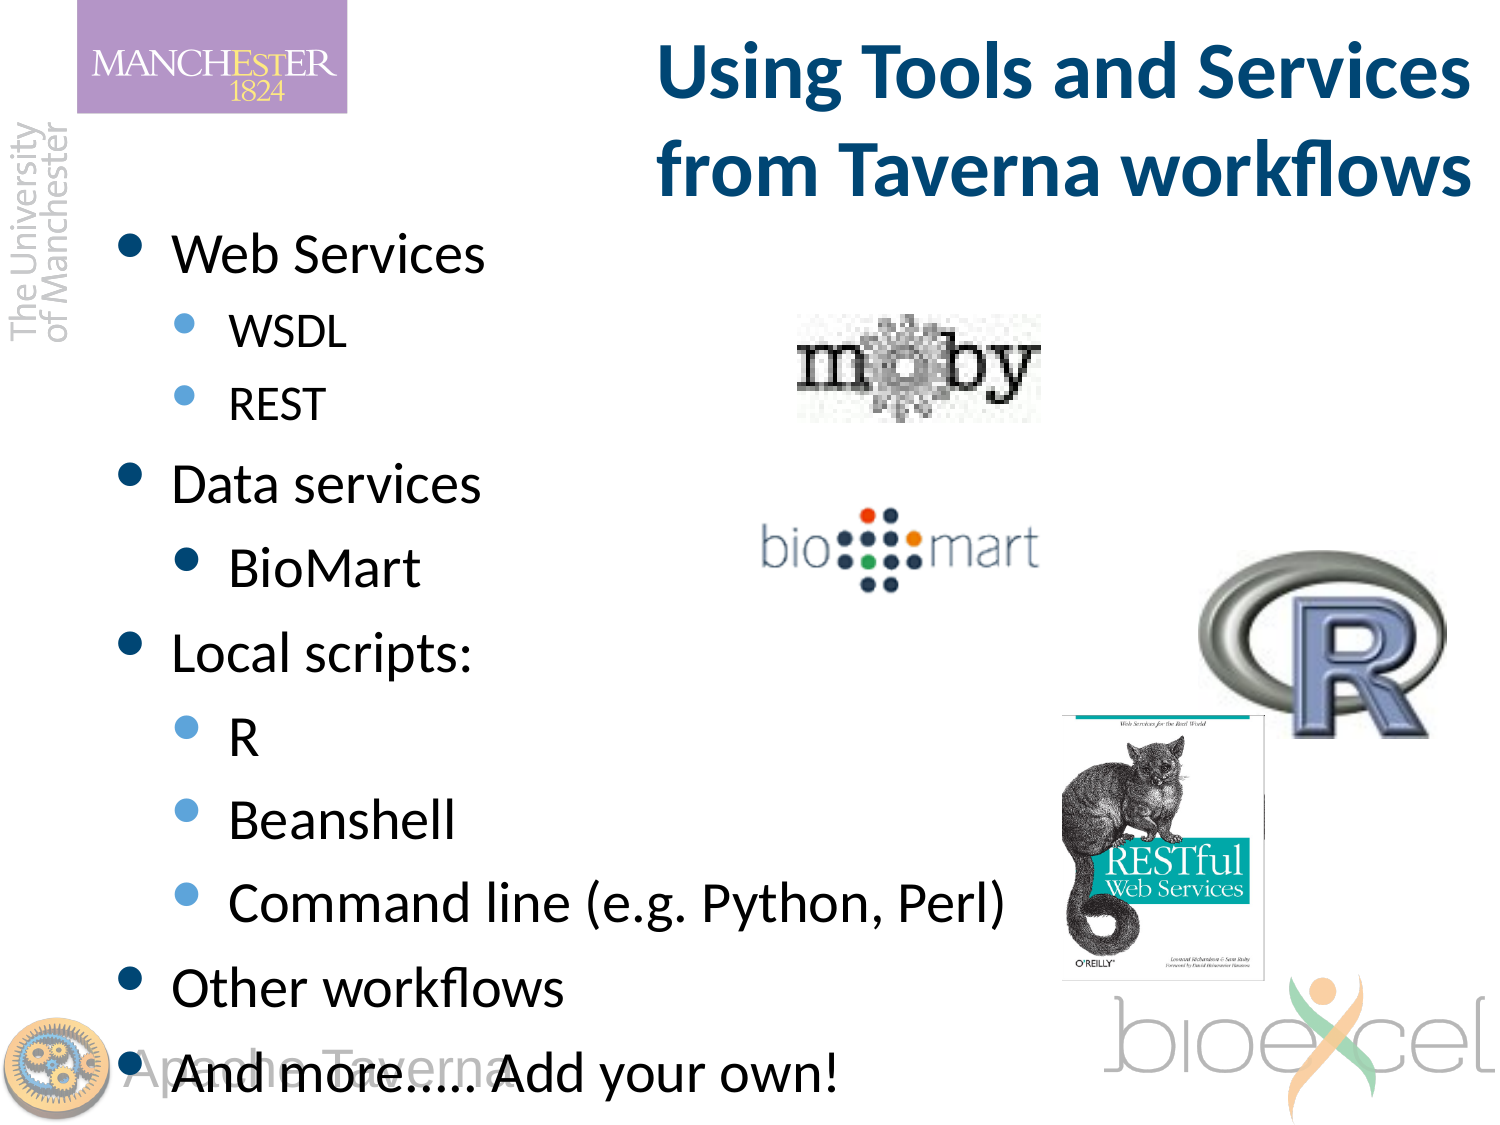

Using Tools and Services
 from Taverna workflows
Web Services
WSDL
REST
Data services
BioMart
Local scripts:
R
Beanshell
Command line (e.g. Python, Perl)
Other workflows
And more..... Add your own!